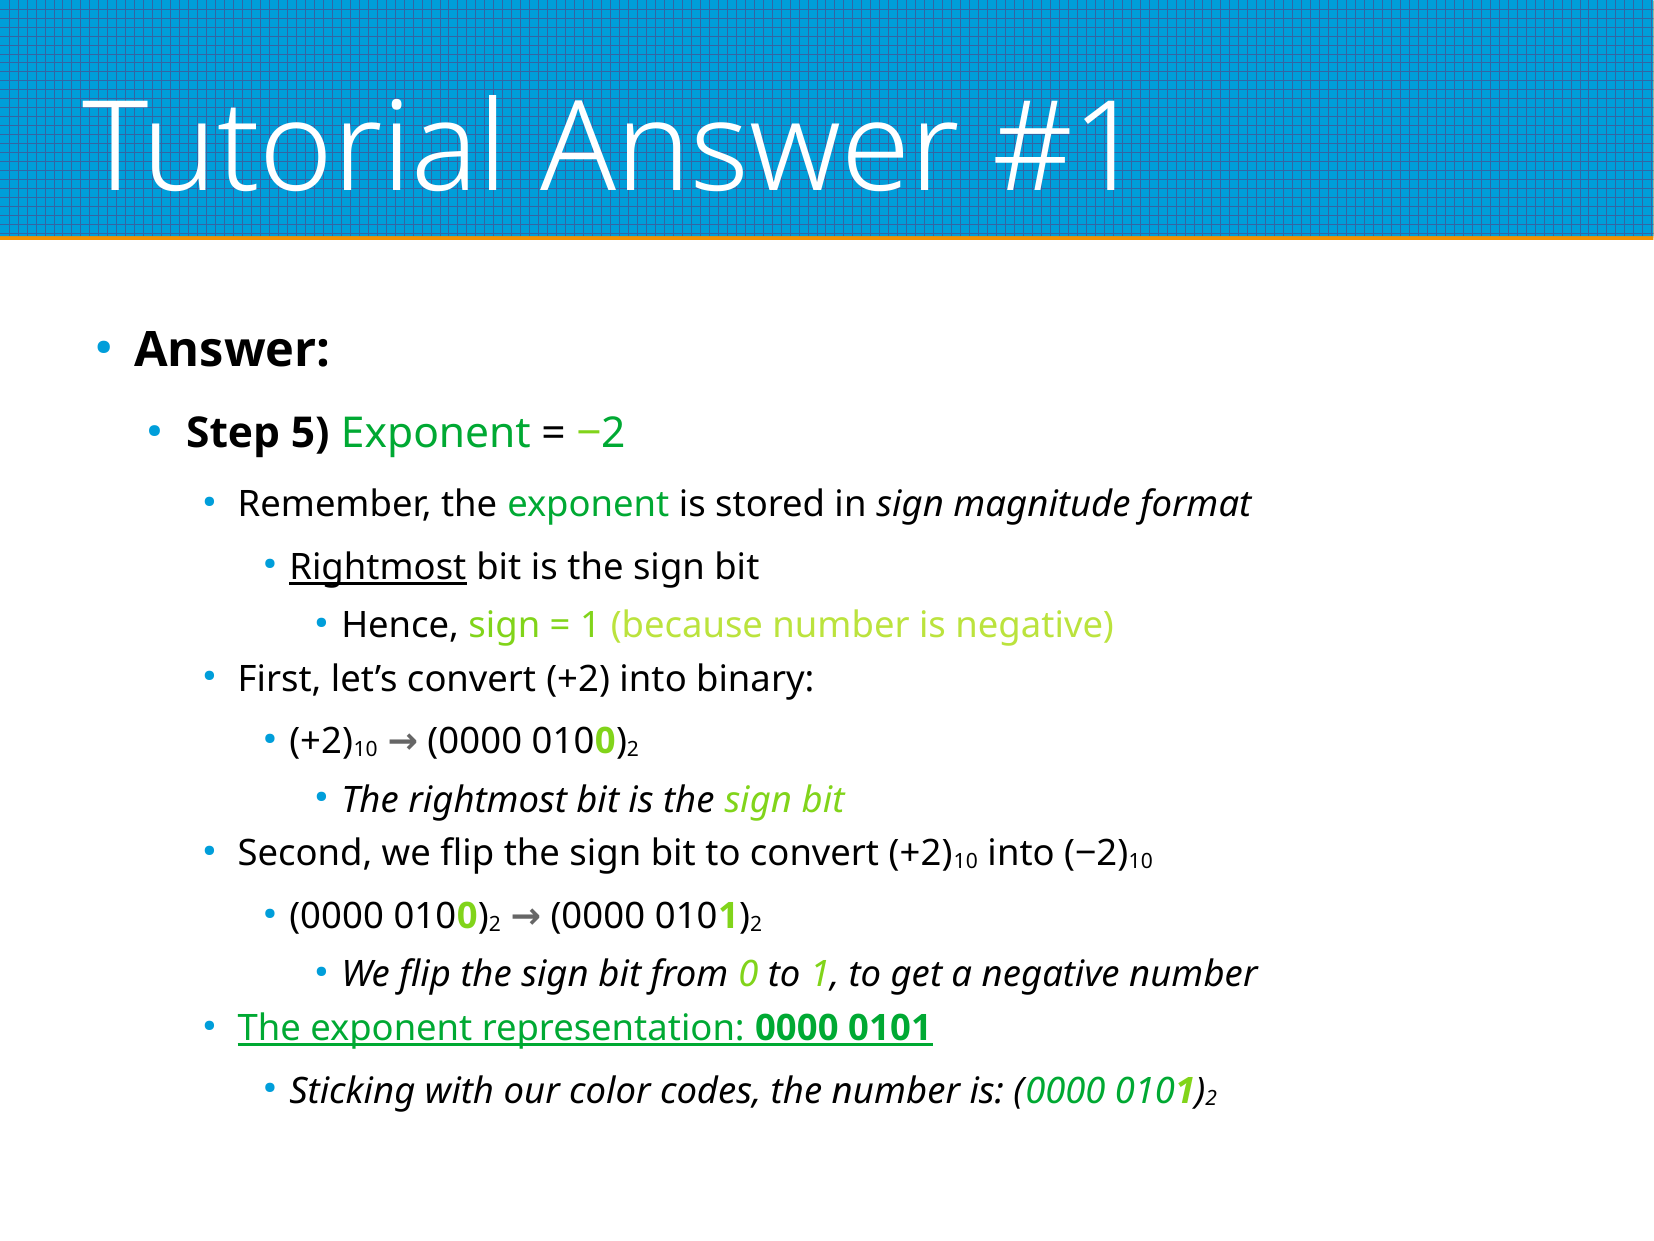

# Tutorial Answer #1
Answer:
Step 5) Exponent = ‒2
Remember, the exponent is stored in sign magnitude format
Rightmost bit is the sign bit
Hence, sign = 1 (because number is negative)
First, let’s convert (+2) into binary:
(+2)10 → (0000 0100)2
The rightmost bit is the sign bit
Second, we flip the sign bit to convert (+2)10 into (‒2)10
(0000 0100)2 → (0000 0101)2
We flip the sign bit from 0 to 1, to get a negative number
The exponent representation: 0000 0101
Sticking with our color codes, the number is: (0000 0101)2